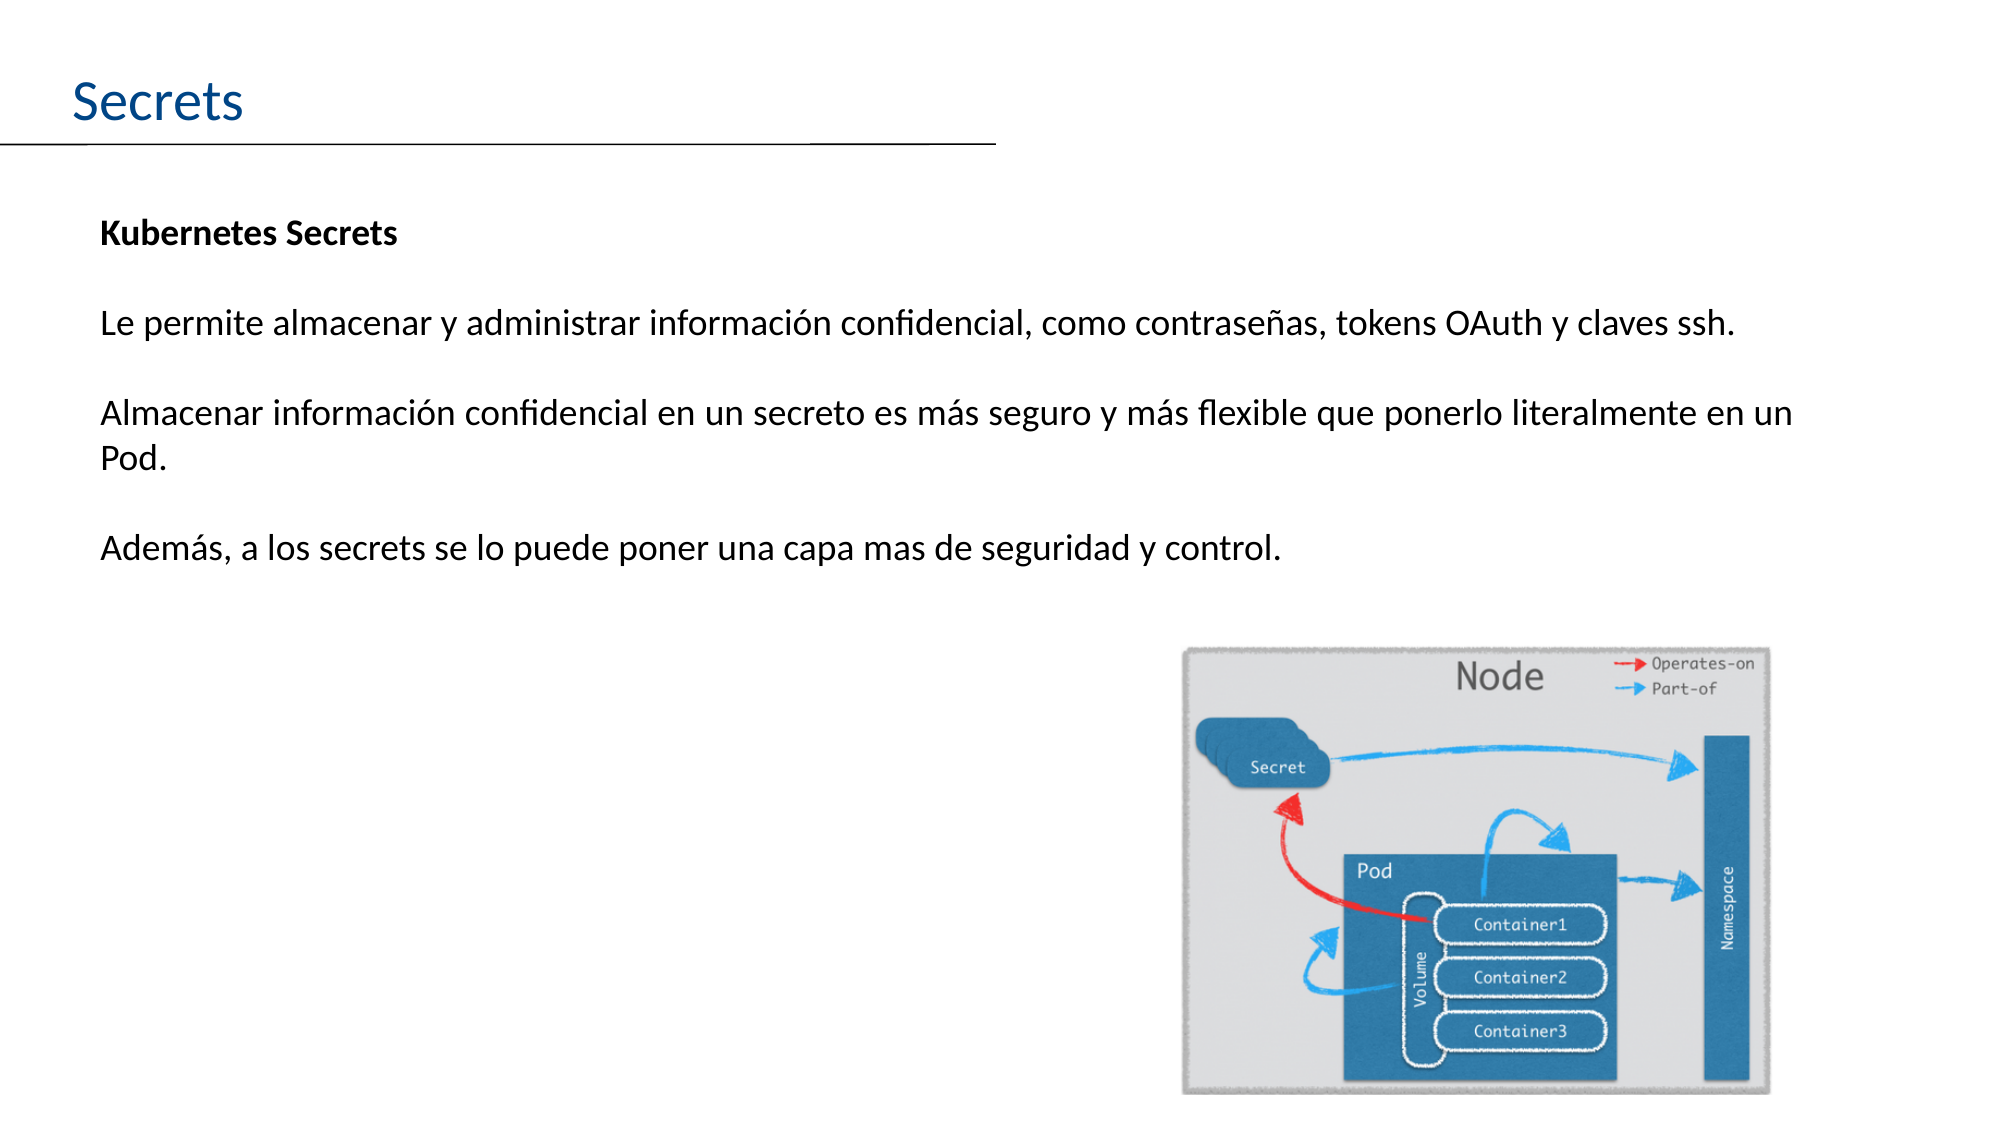

Secrets
Kubernetes Secrets
Le permite almacenar y administrar información confidencial, como contraseñas, tokens OAuth y claves ssh.
Almacenar información confidencial en un secreto es más seguro y más flexible que ponerlo literalmente en un Pod.
Además, a los secrets se lo puede poner una capa mas de seguridad y control.